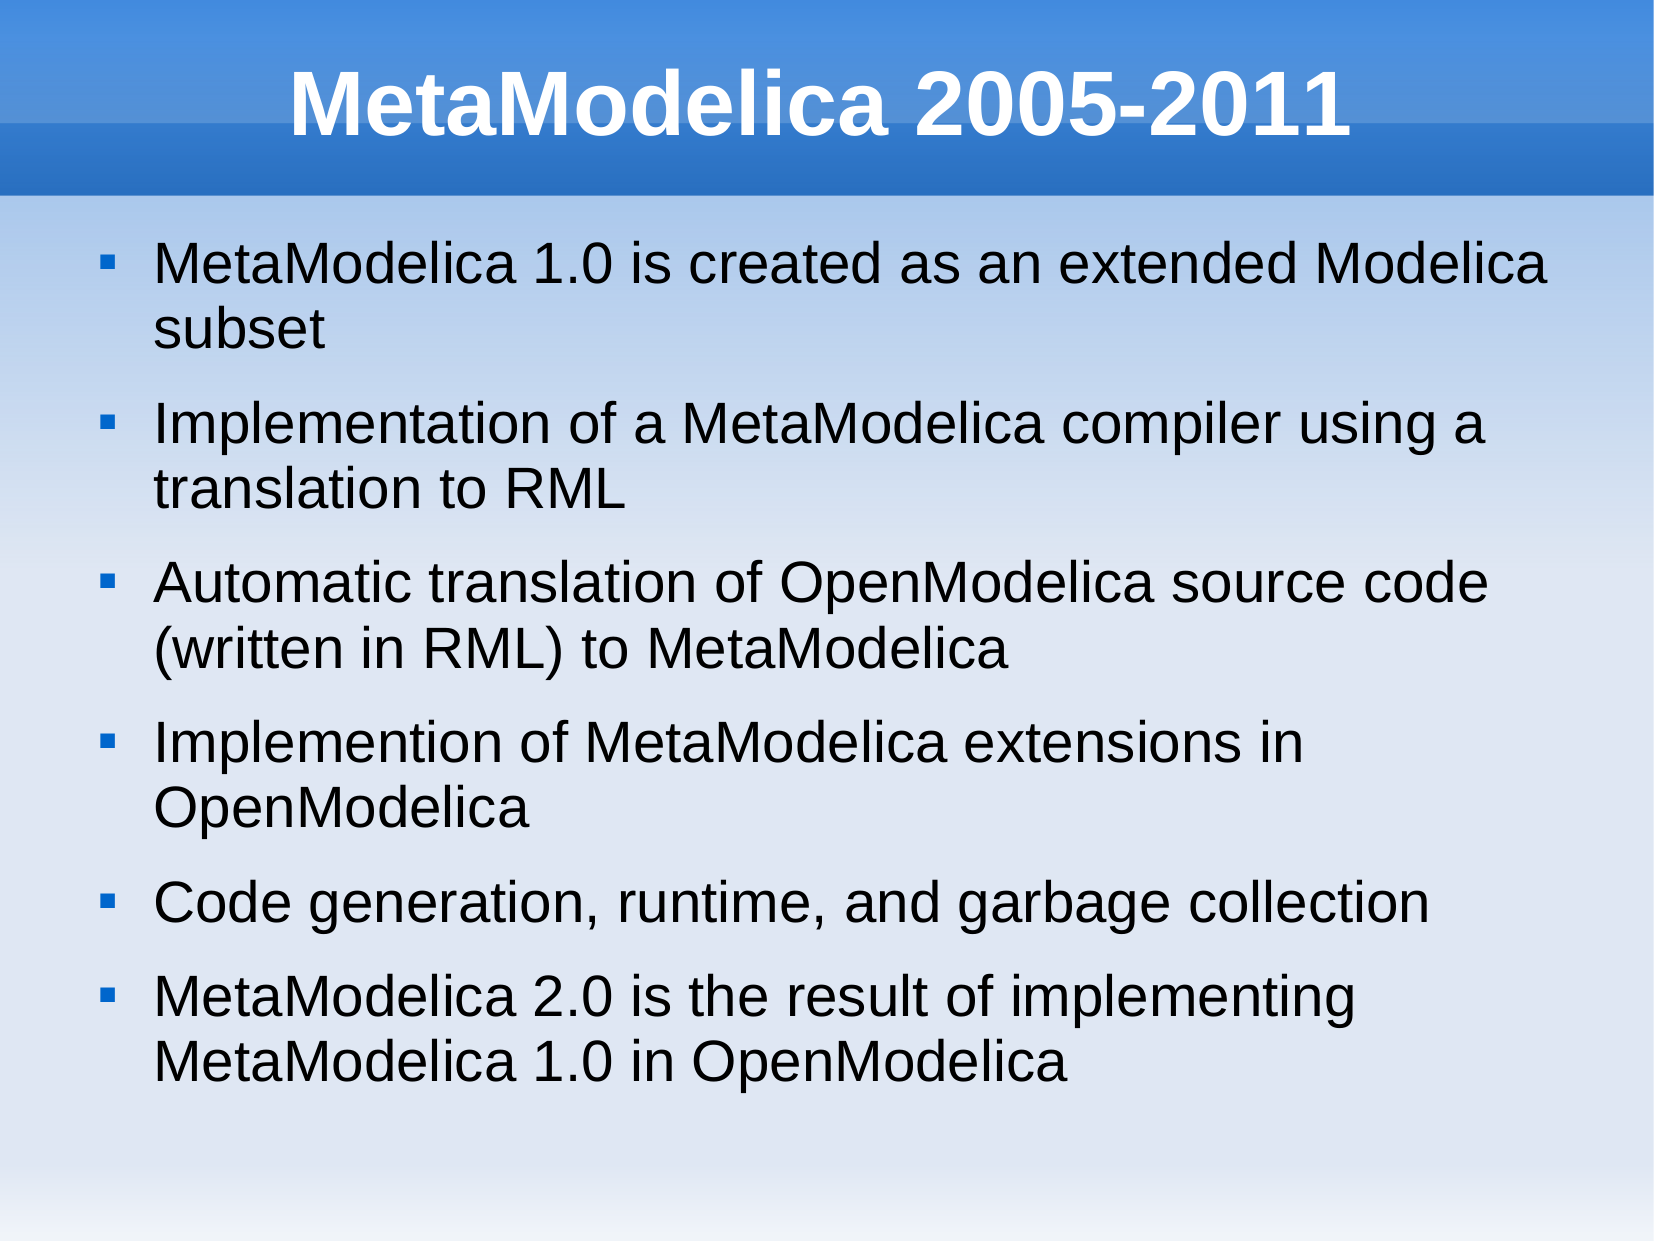

# MetaModelica 2005-2011
MetaModelica 1.0 is created as an extended Modelica subset
Implementation of a MetaModelica compiler using a translation to RML
Automatic translation of OpenModelica source code (written in RML) to MetaModelica
Implemention of MetaModelica extensions in OpenModelica
Code generation, runtime, and garbage collection
MetaModelica 2.0 is the result of implementing MetaModelica 1.0 in OpenModelica